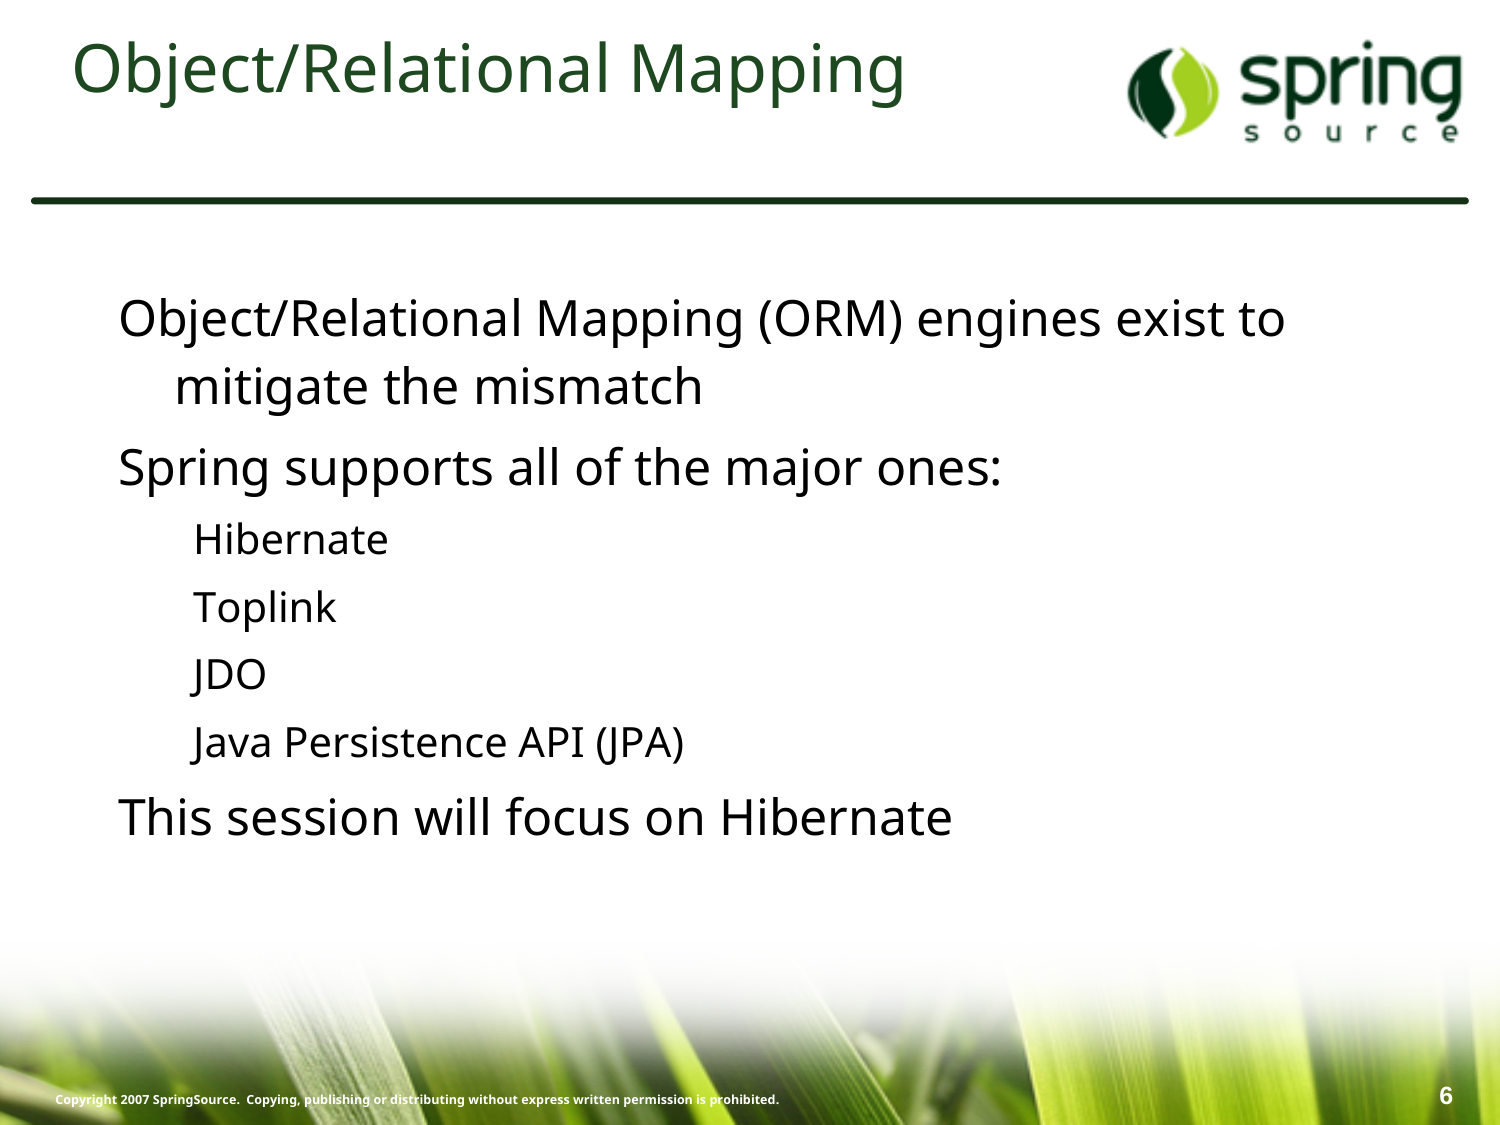

# Object/Relational Mapping
Object/Relational Mapping (ORM) engines exist to mitigate the mismatch
Spring supports all of the major ones:
Hibernate
Toplink
JDO
Java Persistence API (JPA)
This session will focus on Hibernate